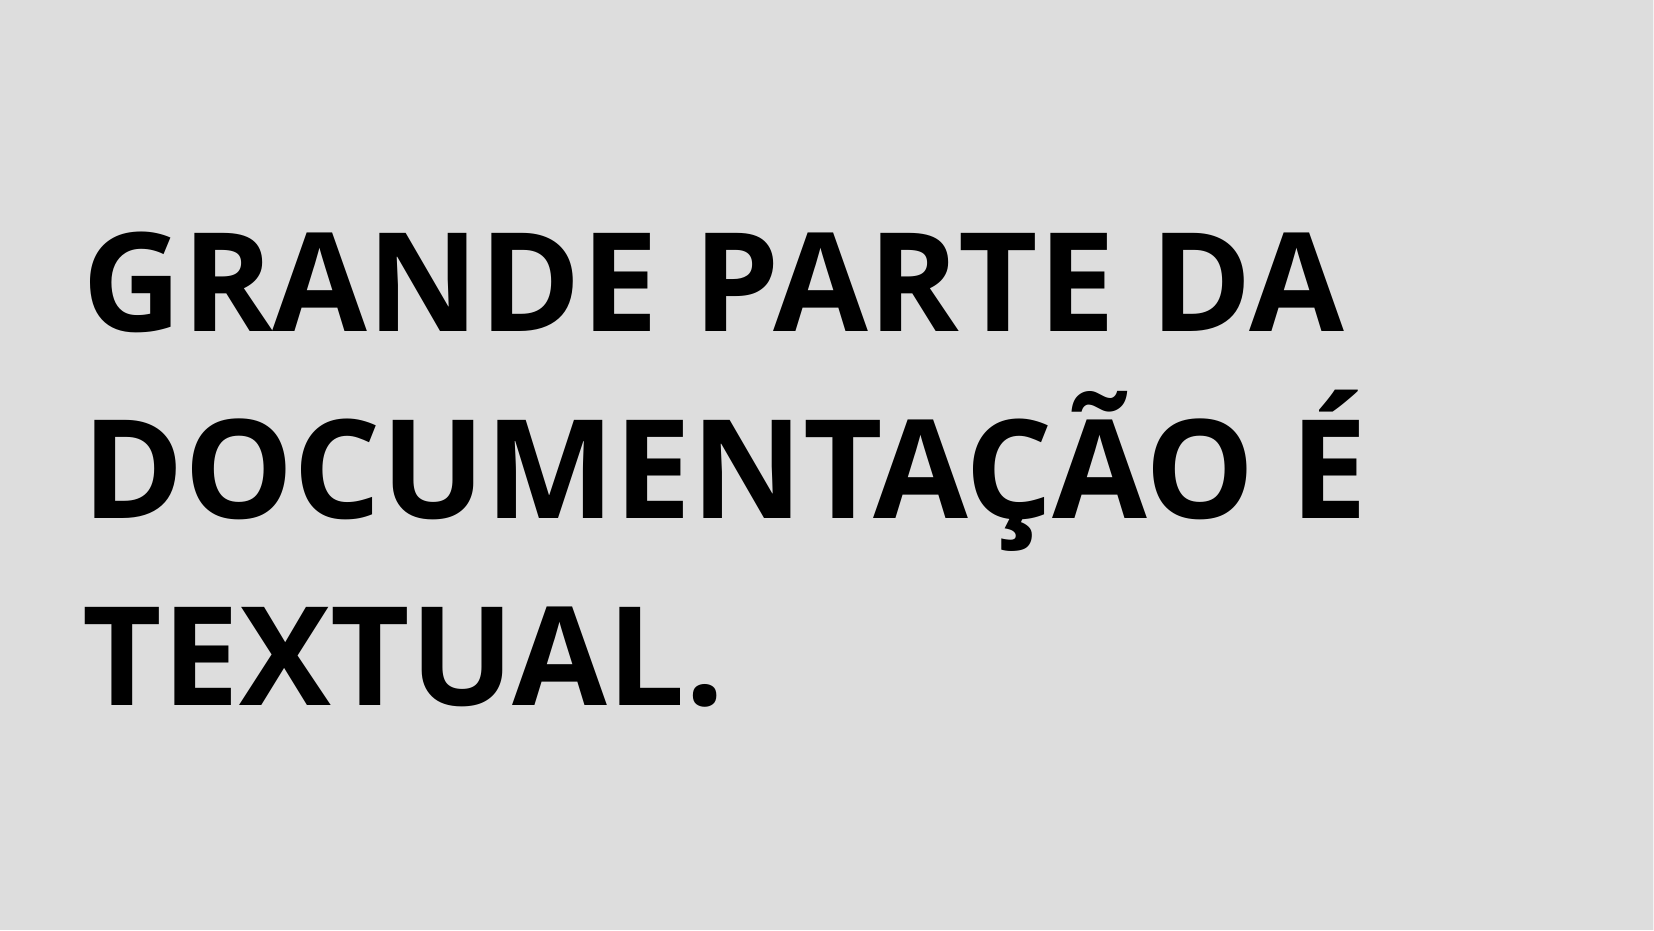

# GRANDE PARTE DA DOCUMENTAÇÃO É TEXTUAL.